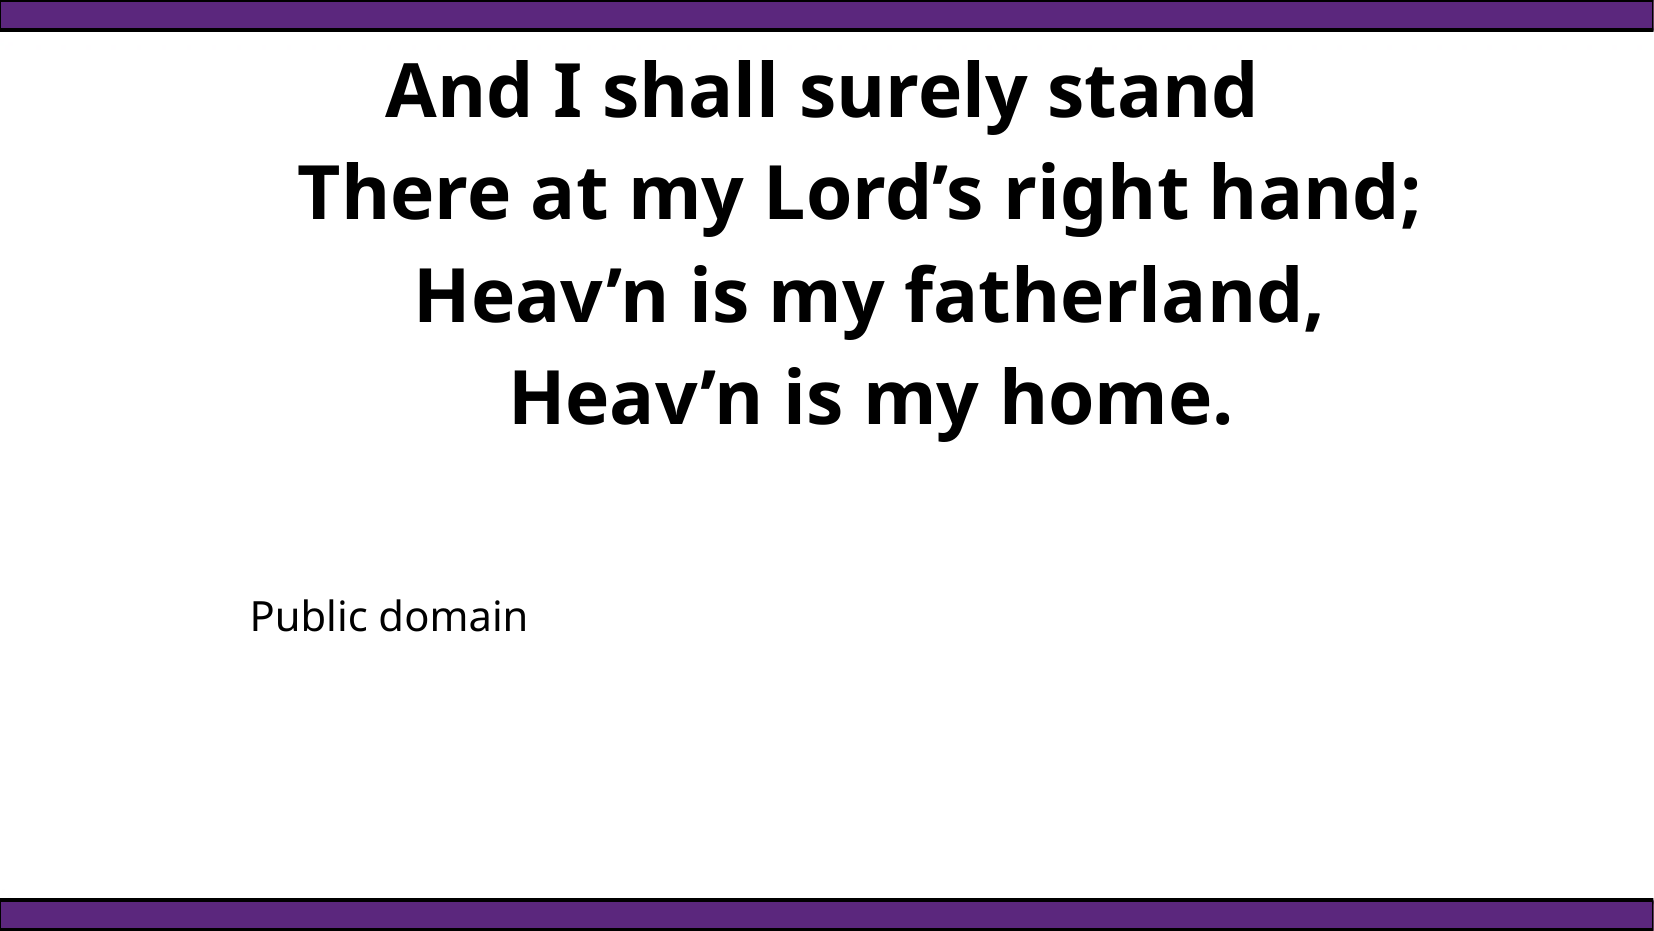

And I shall surely stand
There at my Lord’s right hand;
Heav’n is my fatherland,
 Heav’n is my home.
 Public domain